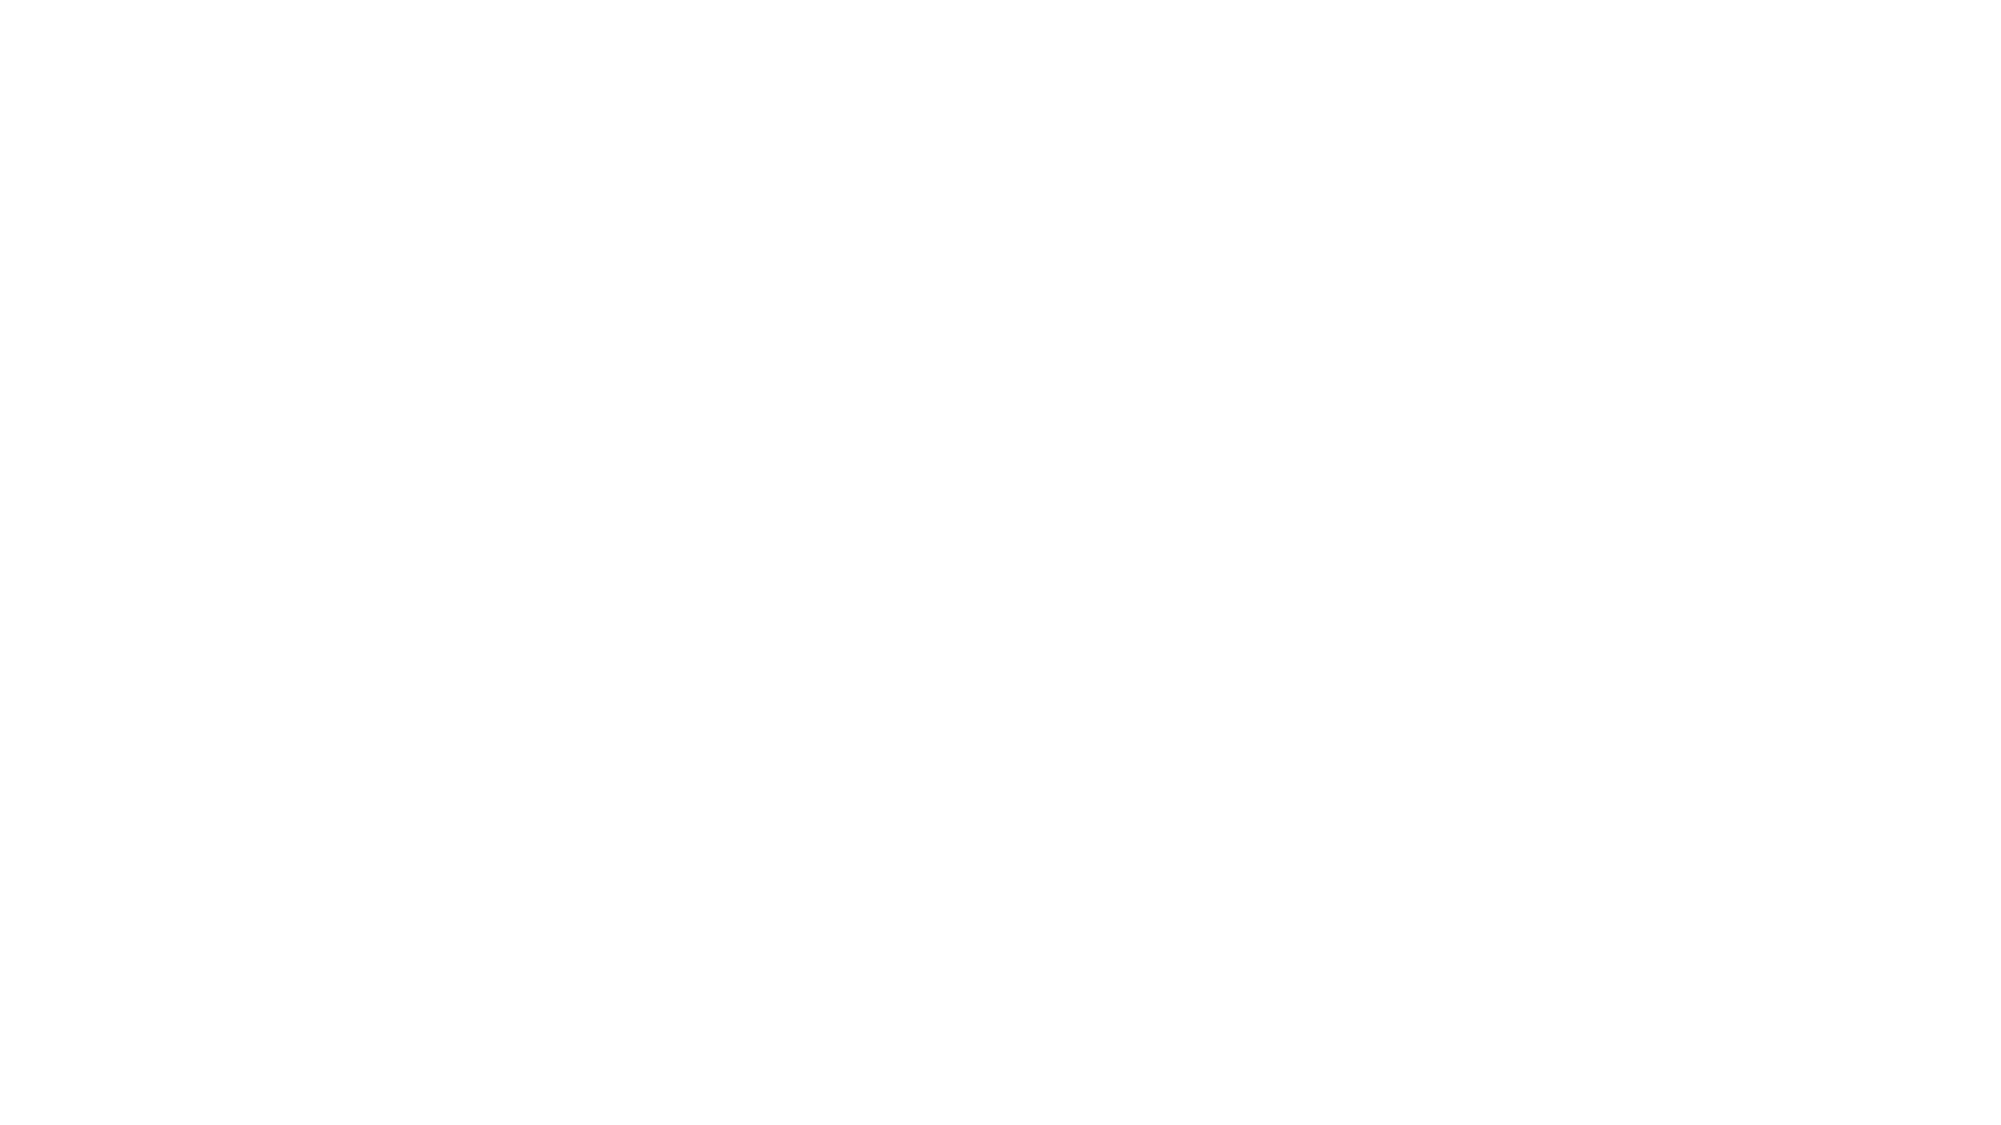

# Codul utilizat : #include <mega164a.h> #include <alcd_twi.h> // Include the LCD library #include <delay.h>#include <i2c.h> // Define LCD address and pins #define F_CPU 20000000UL // frecventa de ceas #define PCF8574_I2C_ADDRESS 0x3F // LCD I2C address #define IRPin PINA.0 unsigned int distance_cm; //initializarea ADC-ului void init_ADC() { ADMUX |= (1 << REFS0); // Reference voltage is AVCC with external capacitor at AREF pin ADCSRA |= (1 << ADEN) | (1 << ADPS2) | (1 << ADPS1) | (1 << ADPS0); // Enable ADC and set prescaler to 128} // Function to read ADC value from specified channel int ADC_Read(char channel) { int Ain, AinLow; ADMUX = (ADMUX & 0xF0) | (channel & 0x0F); // Set input channel to read ADCSRA |= (1 << ADSC); // Start conversion while((ADCSRA & (1 << ADIF)) == 0); // Wait for conversion to finish AinLow = (int)ADCL; // Read lower byte Ain = (int)ADCH * 256; // Read higher 2 bits and multiply by weight Ain += AinLow; return Ain; // Return digital value }